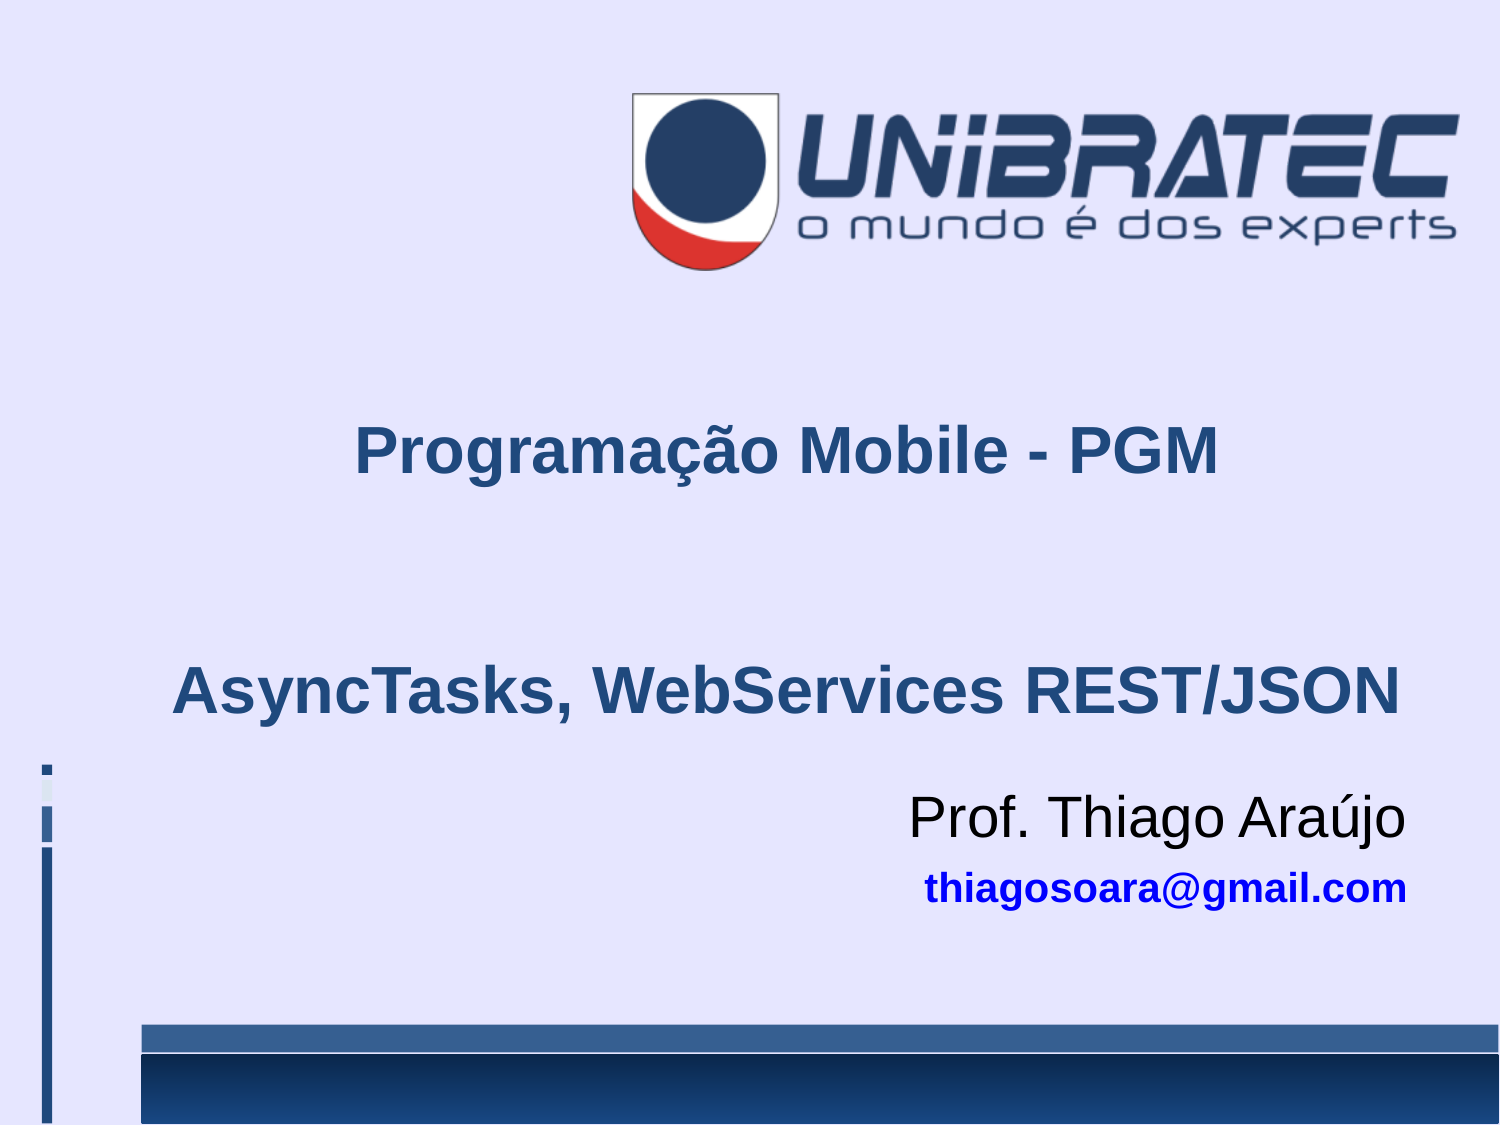

Programação Mobile - PGM
AsyncTasks, WebServices REST/JSON
 Prof. Thiago Araújo
thiagosoara@gmail.com